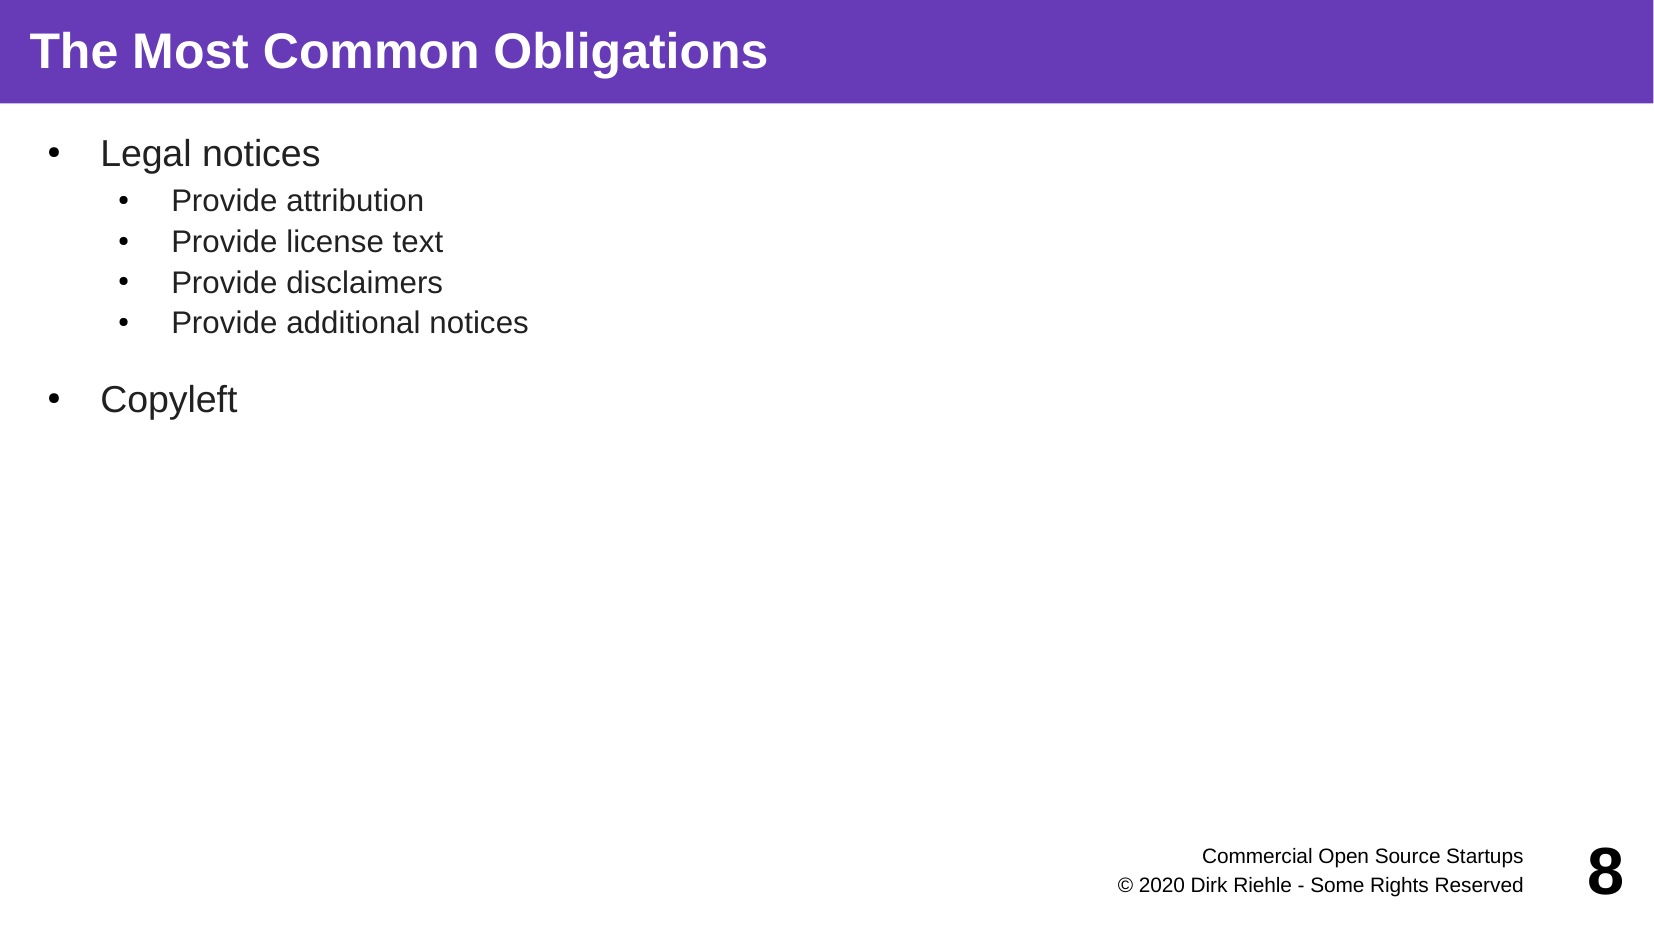

# The Most Common Obligations
Legal notices
Provide attribution
Provide license text
Provide disclaimers
Provide additional notices
Copyleft
Commercial Open Source Startups
8
© 2020 Dirk Riehle - Some Rights Reserved